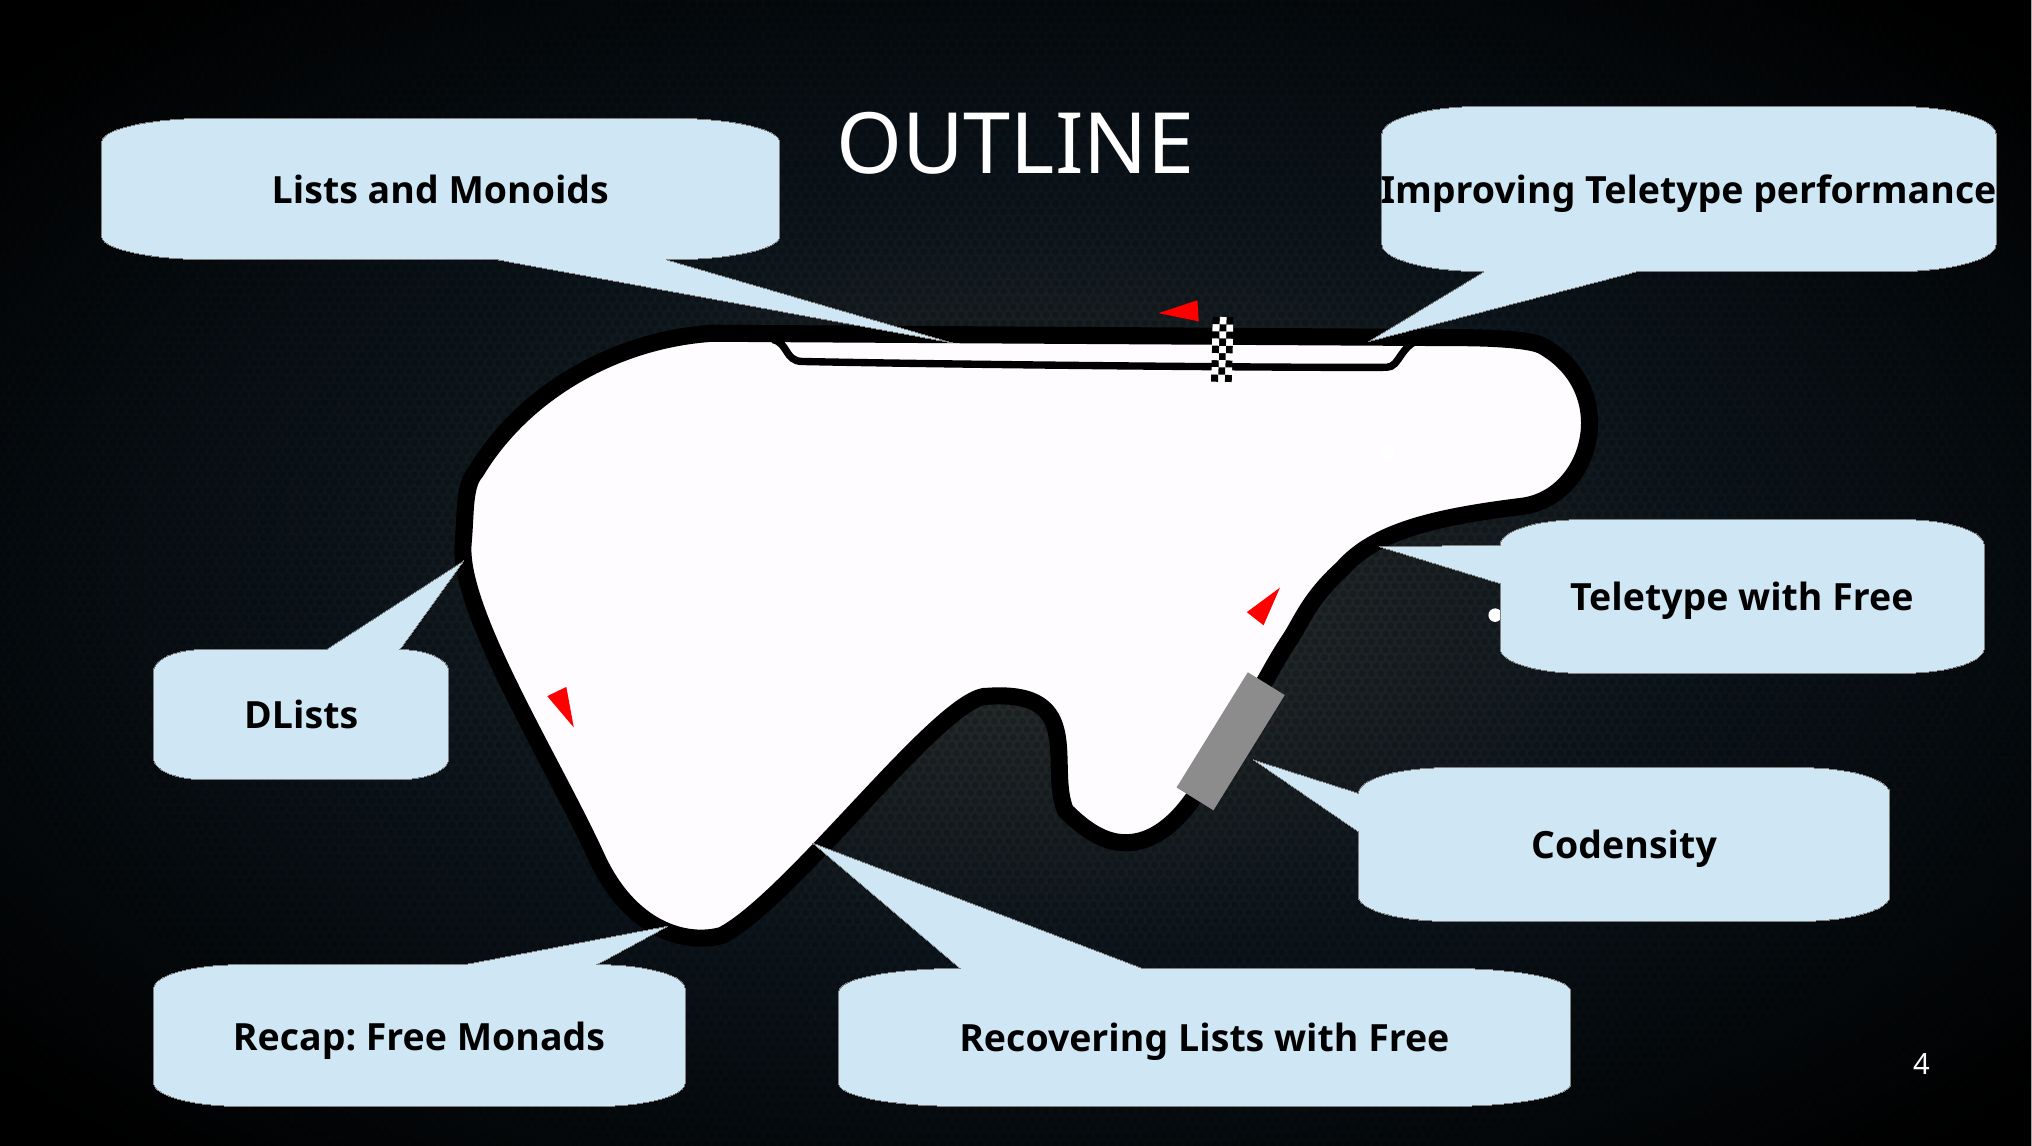

# OUTLINE
Improving Teletype performance
Lists and Monoids
Teletype with Free
DLists
Codensity
Recap: Free Monads
Recovering Lists with Free
4